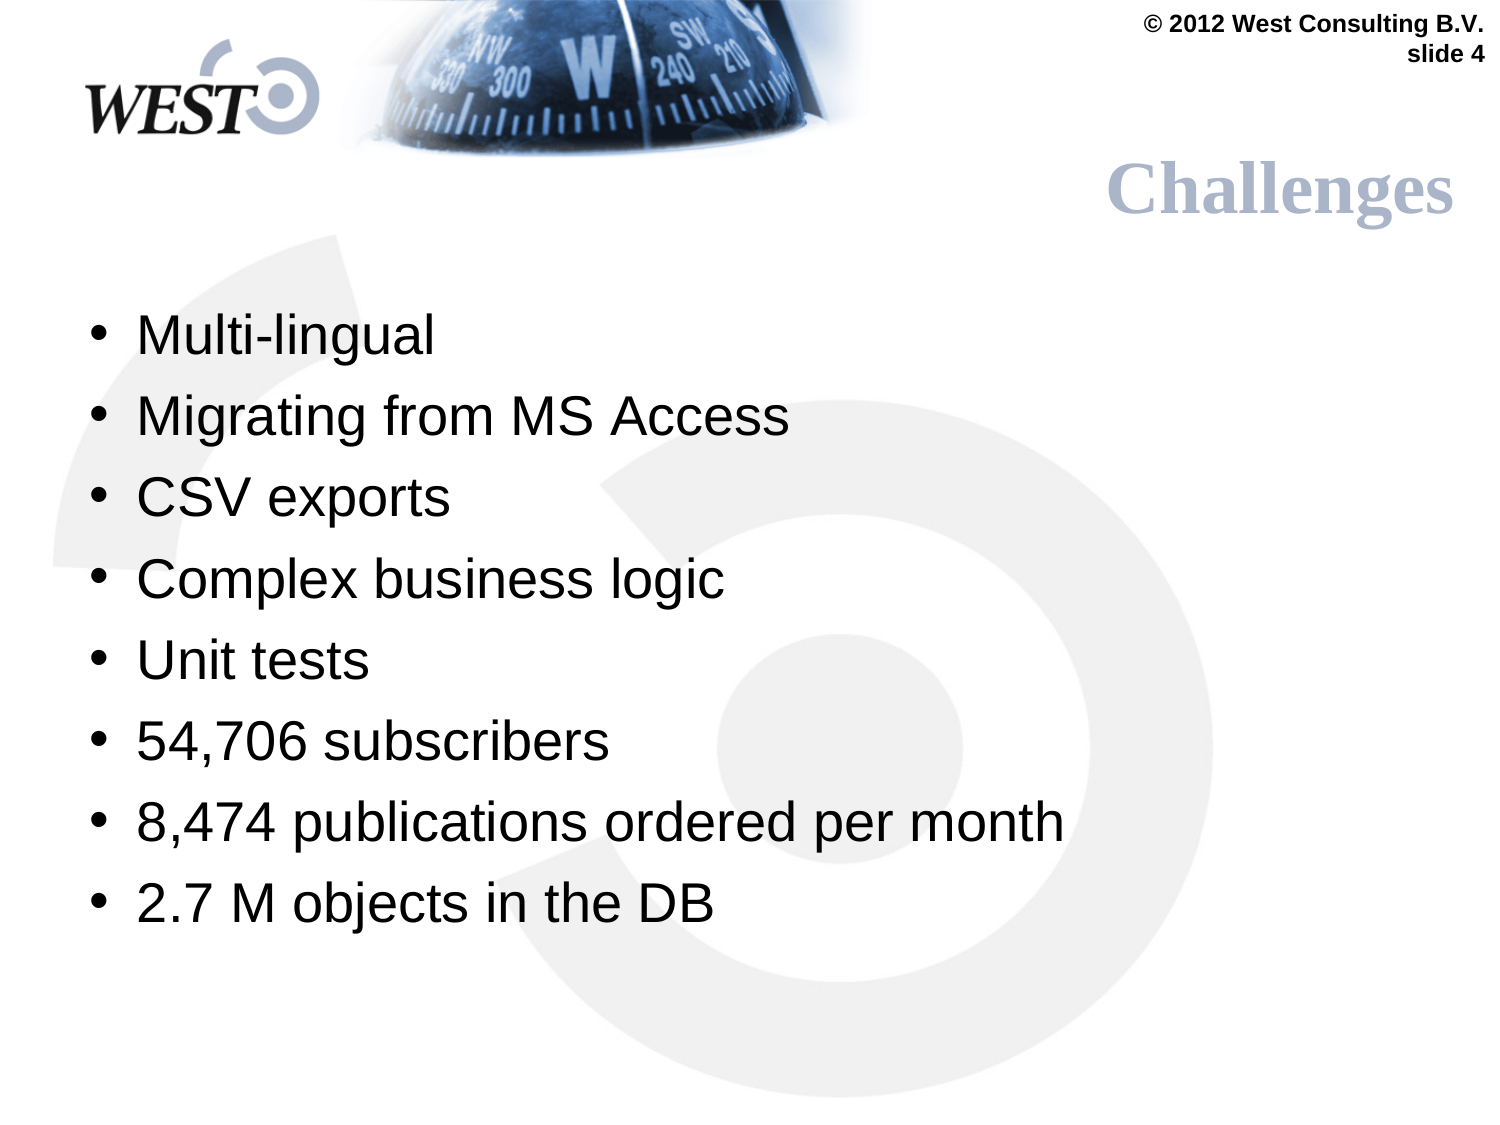

# Challenges
Multi-lingual
Migrating from MS Access
CSV exports
Complex business logic
Unit tests
54,706 subscribers
8,474 publications ordered per month
2.7 M objects in the DB